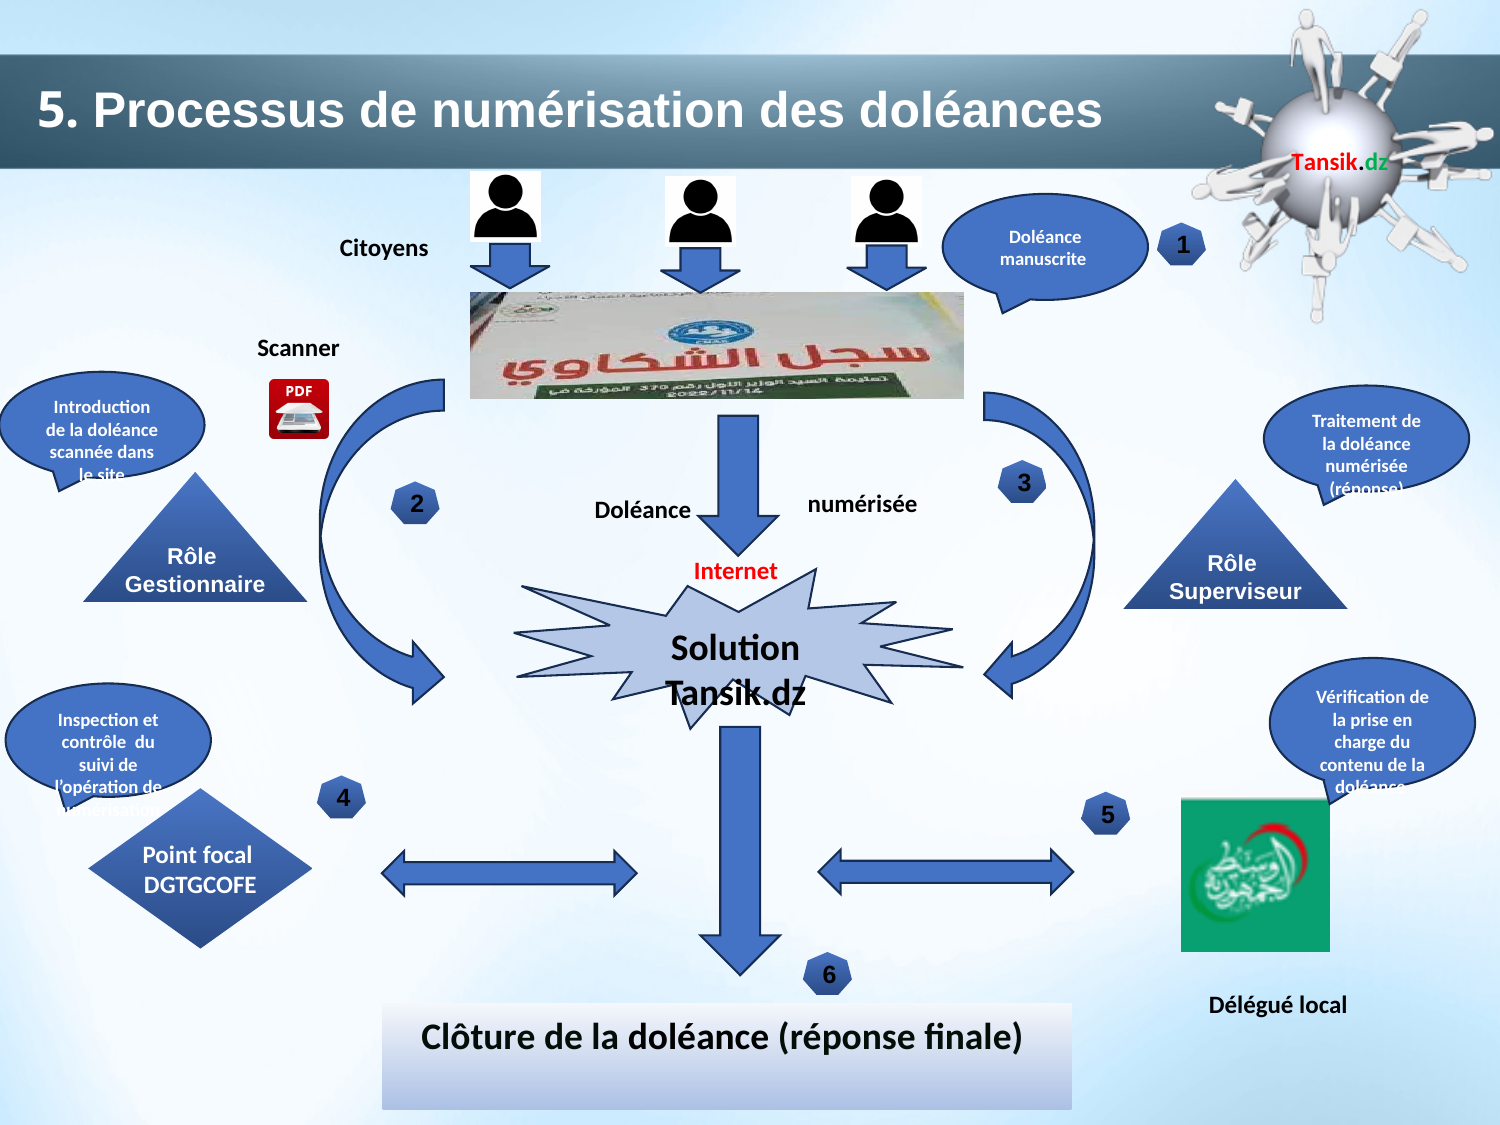

# 5. Processus de numérisation des doléances
Tansik.dz
Doléance manuscrite
1
Citoyens
Scanner
Introduction de la doléance scannée dans le site
Traitement de la doléance numérisée (réponse)
3
Rôle
Gestionnaire
Rôle
Superviseur
numérisée
2
Doléance
Internet
Solution Tansik.dz
Vérification de la prise en charge du contenu de la doléance
Inspection et contrôle du suivi de l’opération de numérisation
4
Point focal
DGTGCOFE
5
6
Délégué local
Clôture de la doléance (réponse finale)